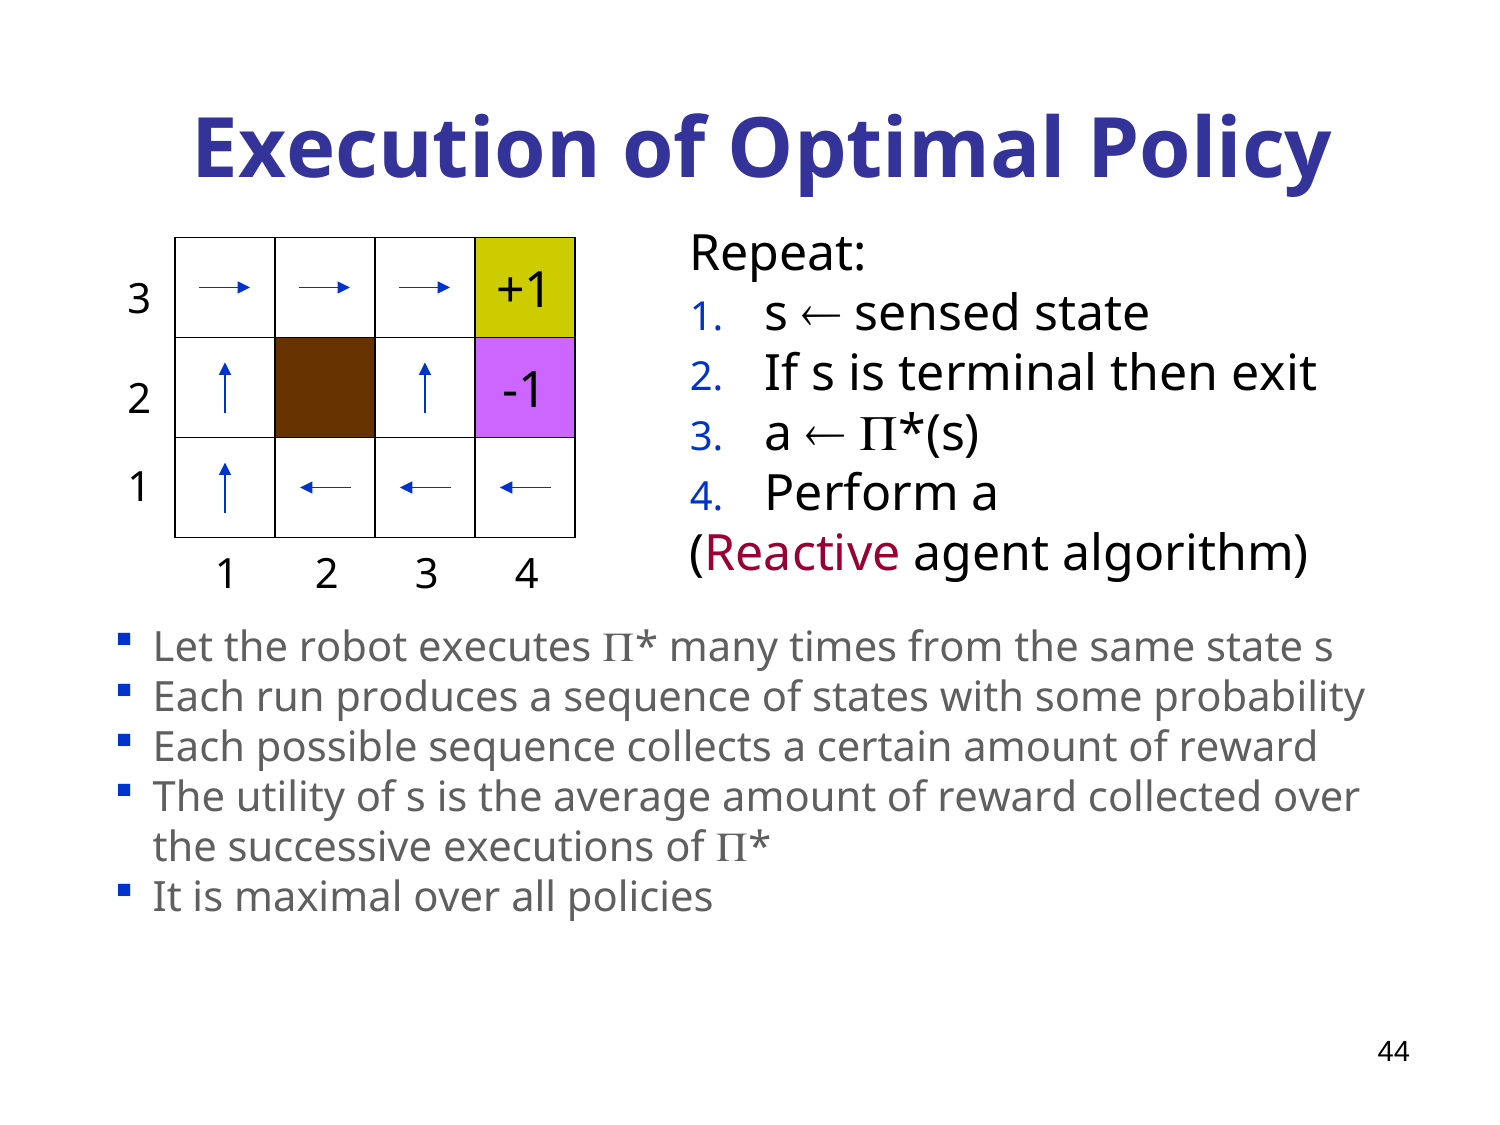

# Execution of Optimal Policy
Repeat:
s  sensed state
If s is terminal then exit
a  *(s)
Perform a
(Reactive agent algorithm)
+1
3
2
1
1
2
3
4
-1
Let the robot executes * many times from the same state s
Each run produces a sequence of states with some probability
Each possible sequence collects a certain amount of reward
The utility of s is the average amount of reward collected over the successive executions of *
It is maximal over all policies